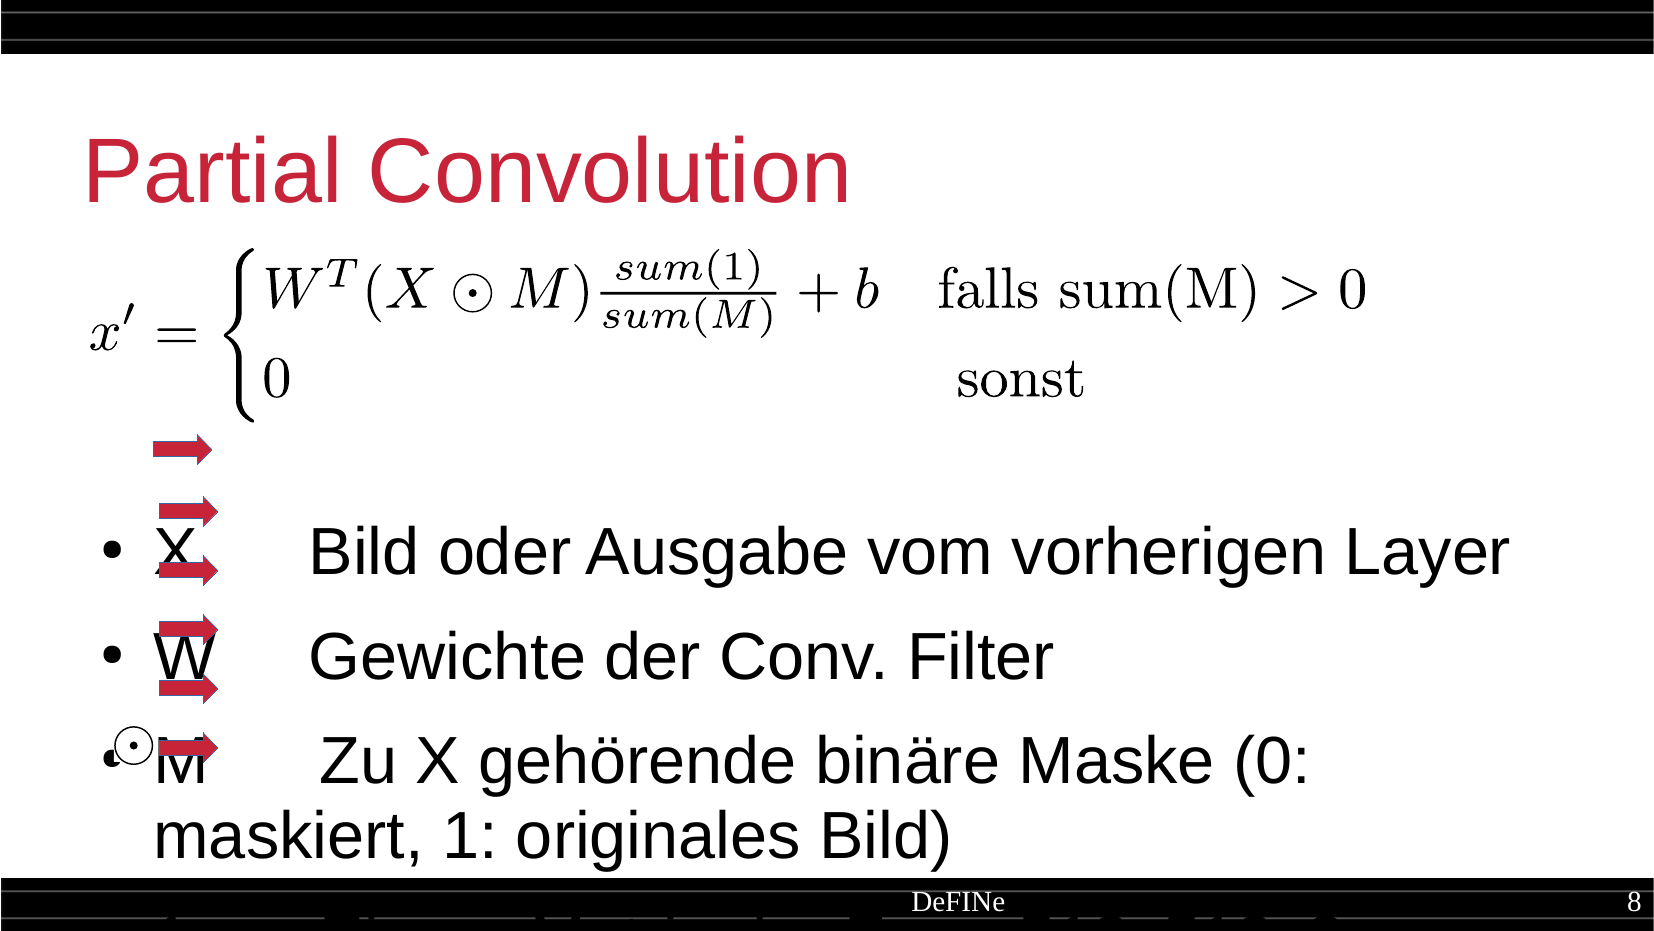

# Partial Convolution
X Bild oder Ausgabe vom vorherigen Layer
W Gewichte der Conv. Filter
M Zu X gehörende binäre Maske (0: maskiert, 1: originales Bild)
1 Einser-Matrix der Form 512x512x3
B Bias der Conv. Filter
 Elementweise Multiplikation